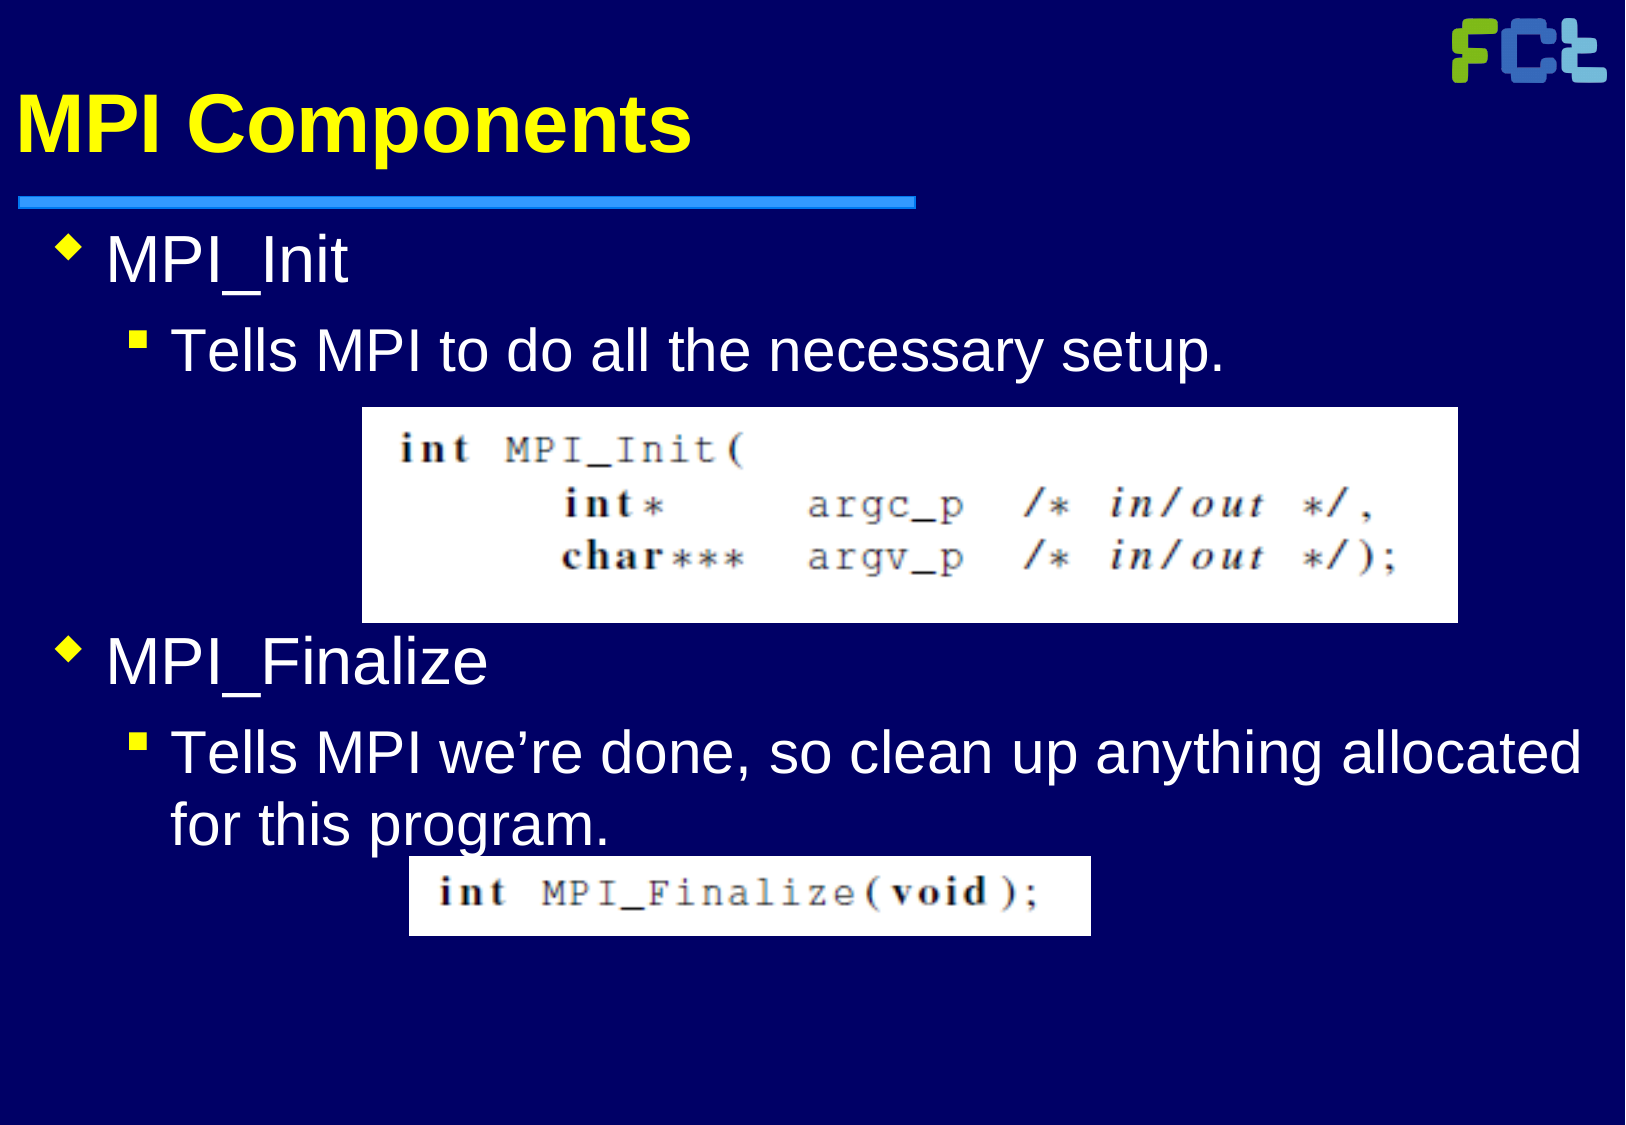

# MPI Components
MPI_Init
Tells MPI to do all the necessary setup.
MPI_Finalize
Tells MPI we’re done, so clean up anything allocated for this program.